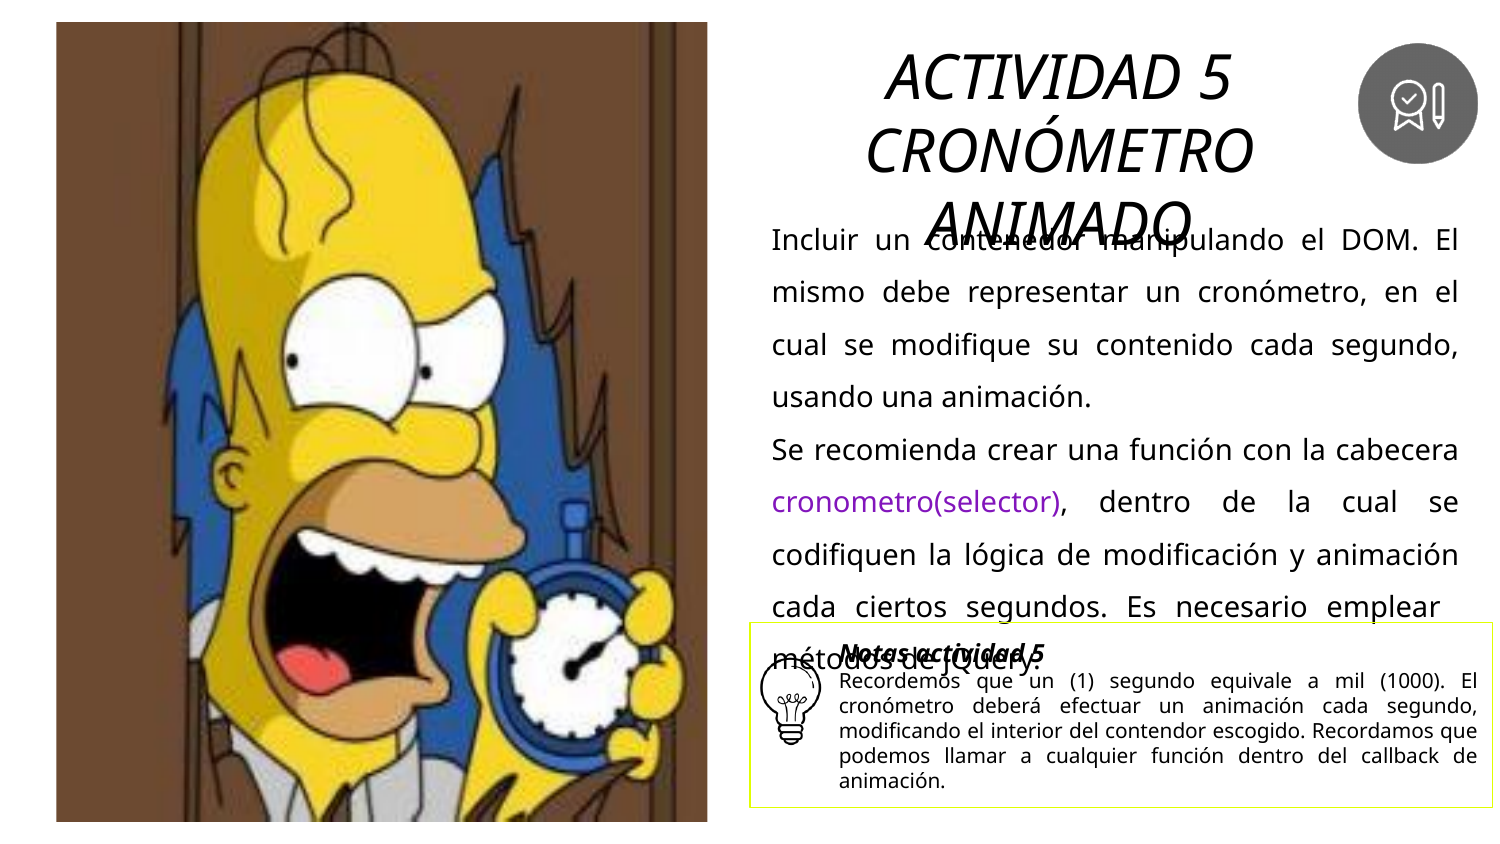

ACTIVIDAD 5
CRONÓMETRO ANIMADO
Incluir un contenedor manipulando el DOM. El mismo debe representar un cronómetro, en el cual se modifique su contenido cada segundo, usando una animación.
Se recomienda crear una función con la cabecera cronometro(selector), dentro de la cual se codifiquen la lógica de modificación y animación cada ciertos segundos. Es necesario emplear métodos de jQuery.
Notas actividad 5
Recordemos que un (1) segundo equivale a mil (1000). El cronómetro deberá efectuar un animación cada segundo, modificando el interior del contendor escogido. Recordamos que podemos llamar a cualquier función dentro del callback de animación.